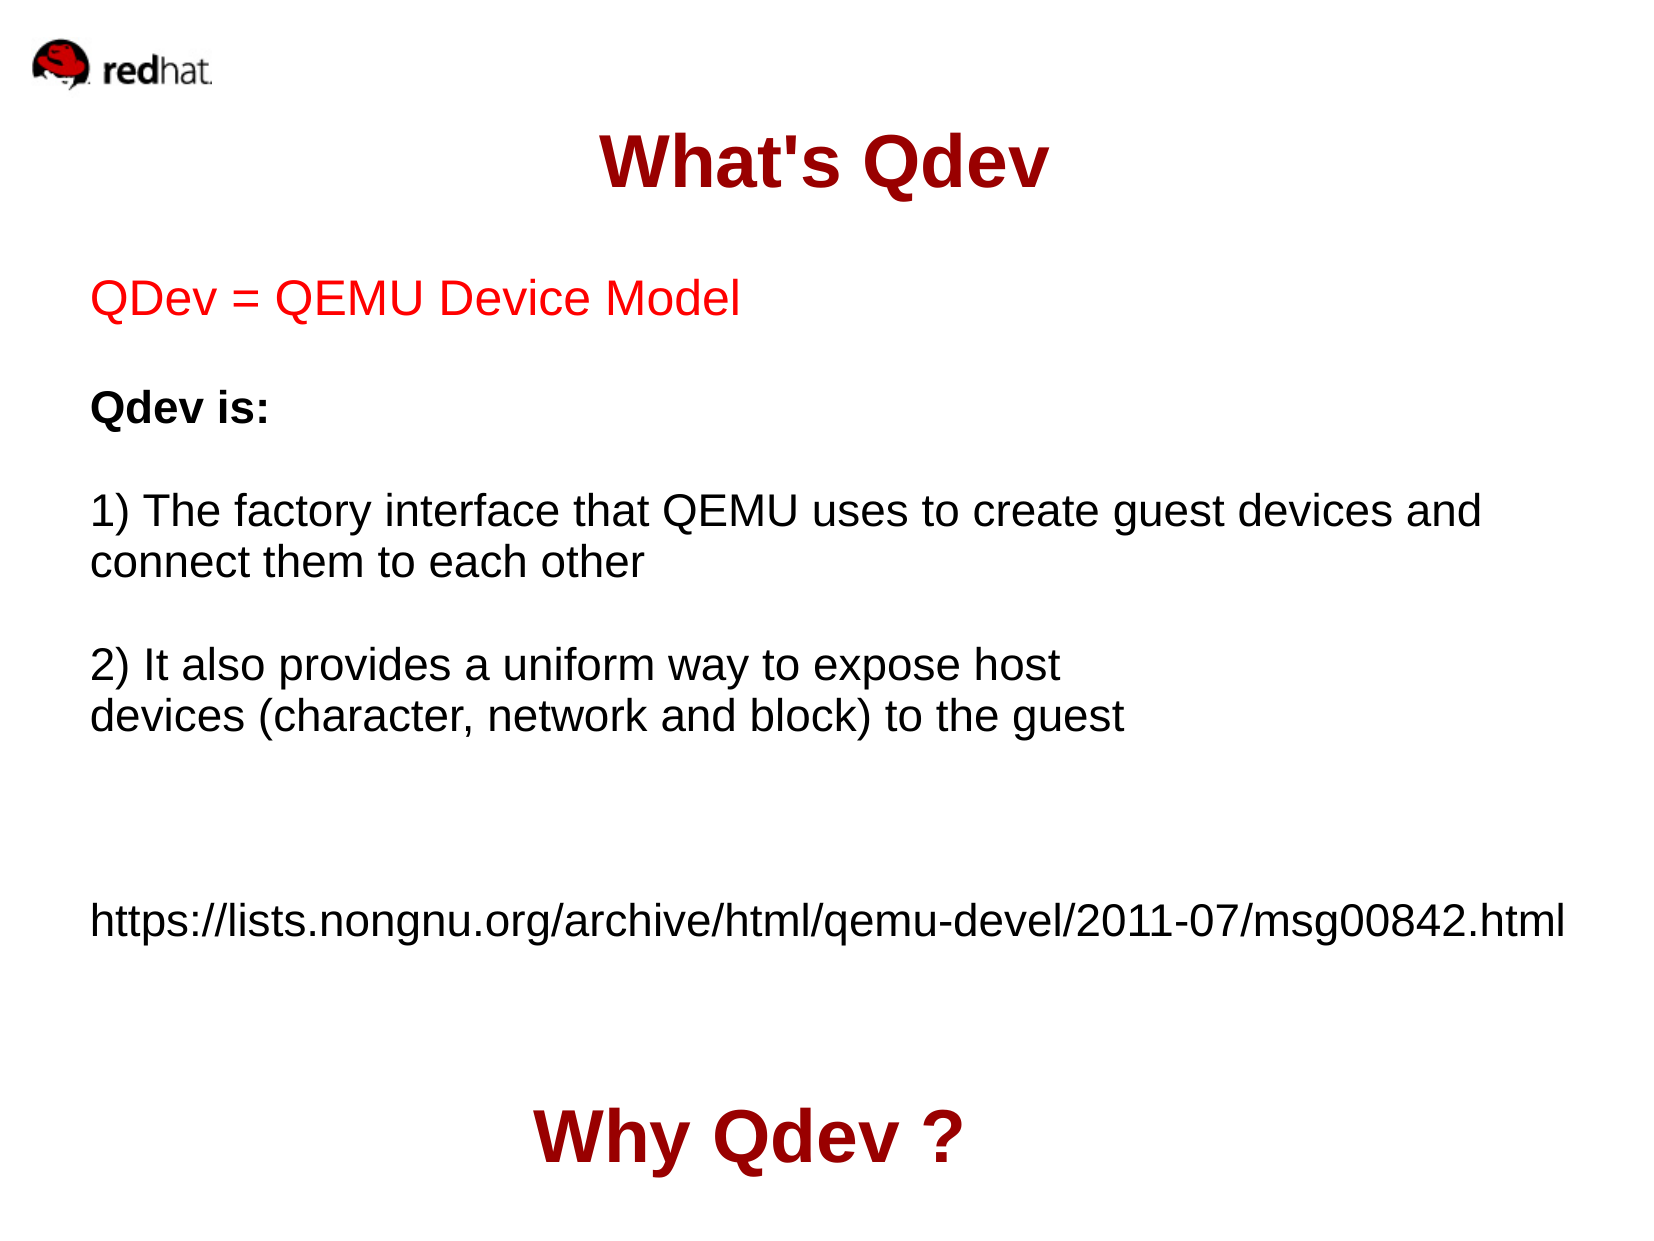

What's Qdev
QDev = QEMU Device Model
Qdev is:
1) The factory interface that QEMU uses to create guest devices and connect them to each other
2) It also provides a uniform way to expose host
devices (character, network and block) to the guest
https://lists.nongnu.org/archive/html/qemu-devel/2011-07/msg00842.html
Why Qdev ?